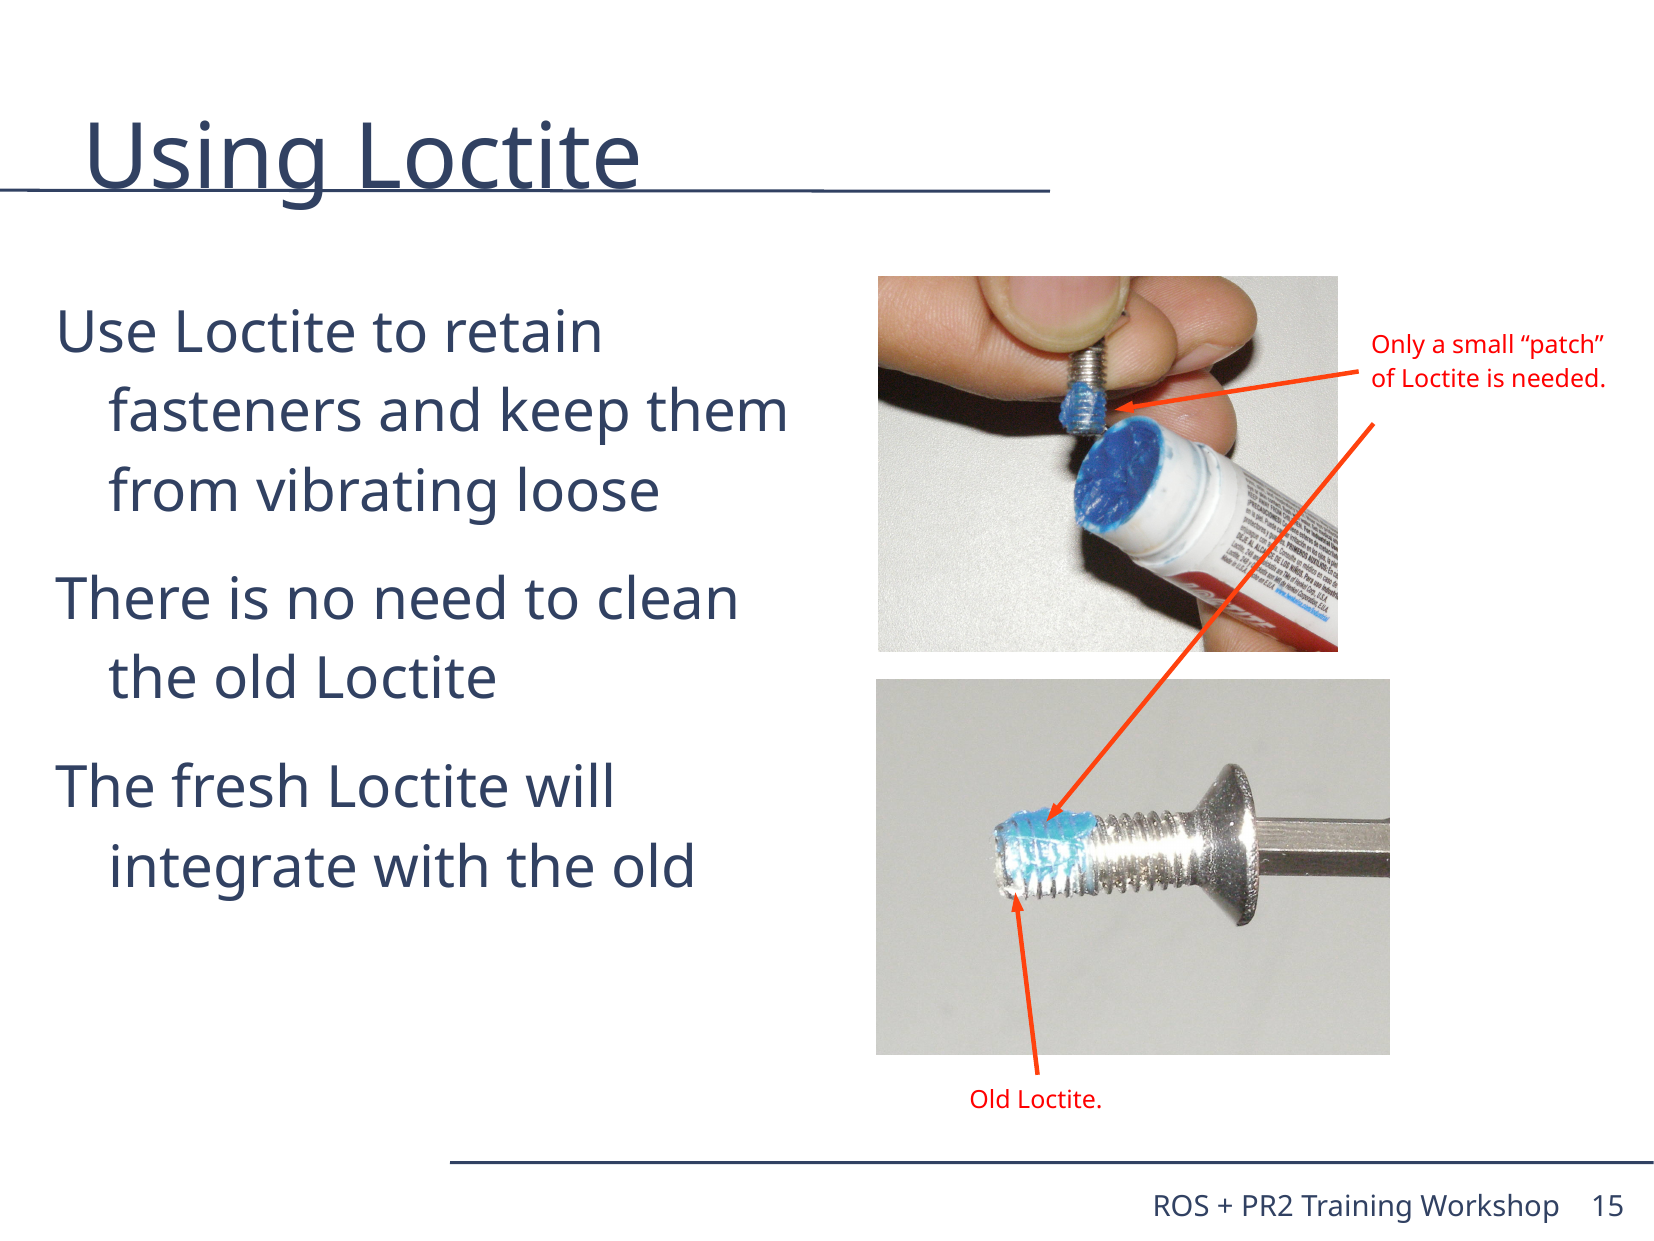

# Using Loctite
Only a small “patch” of Loctite is needed.
Old Loctite.
Use Loctite to retain fasteners and keep them from vibrating loose
There is no need to clean the old Loctite
The fresh Loctite will integrate with the old